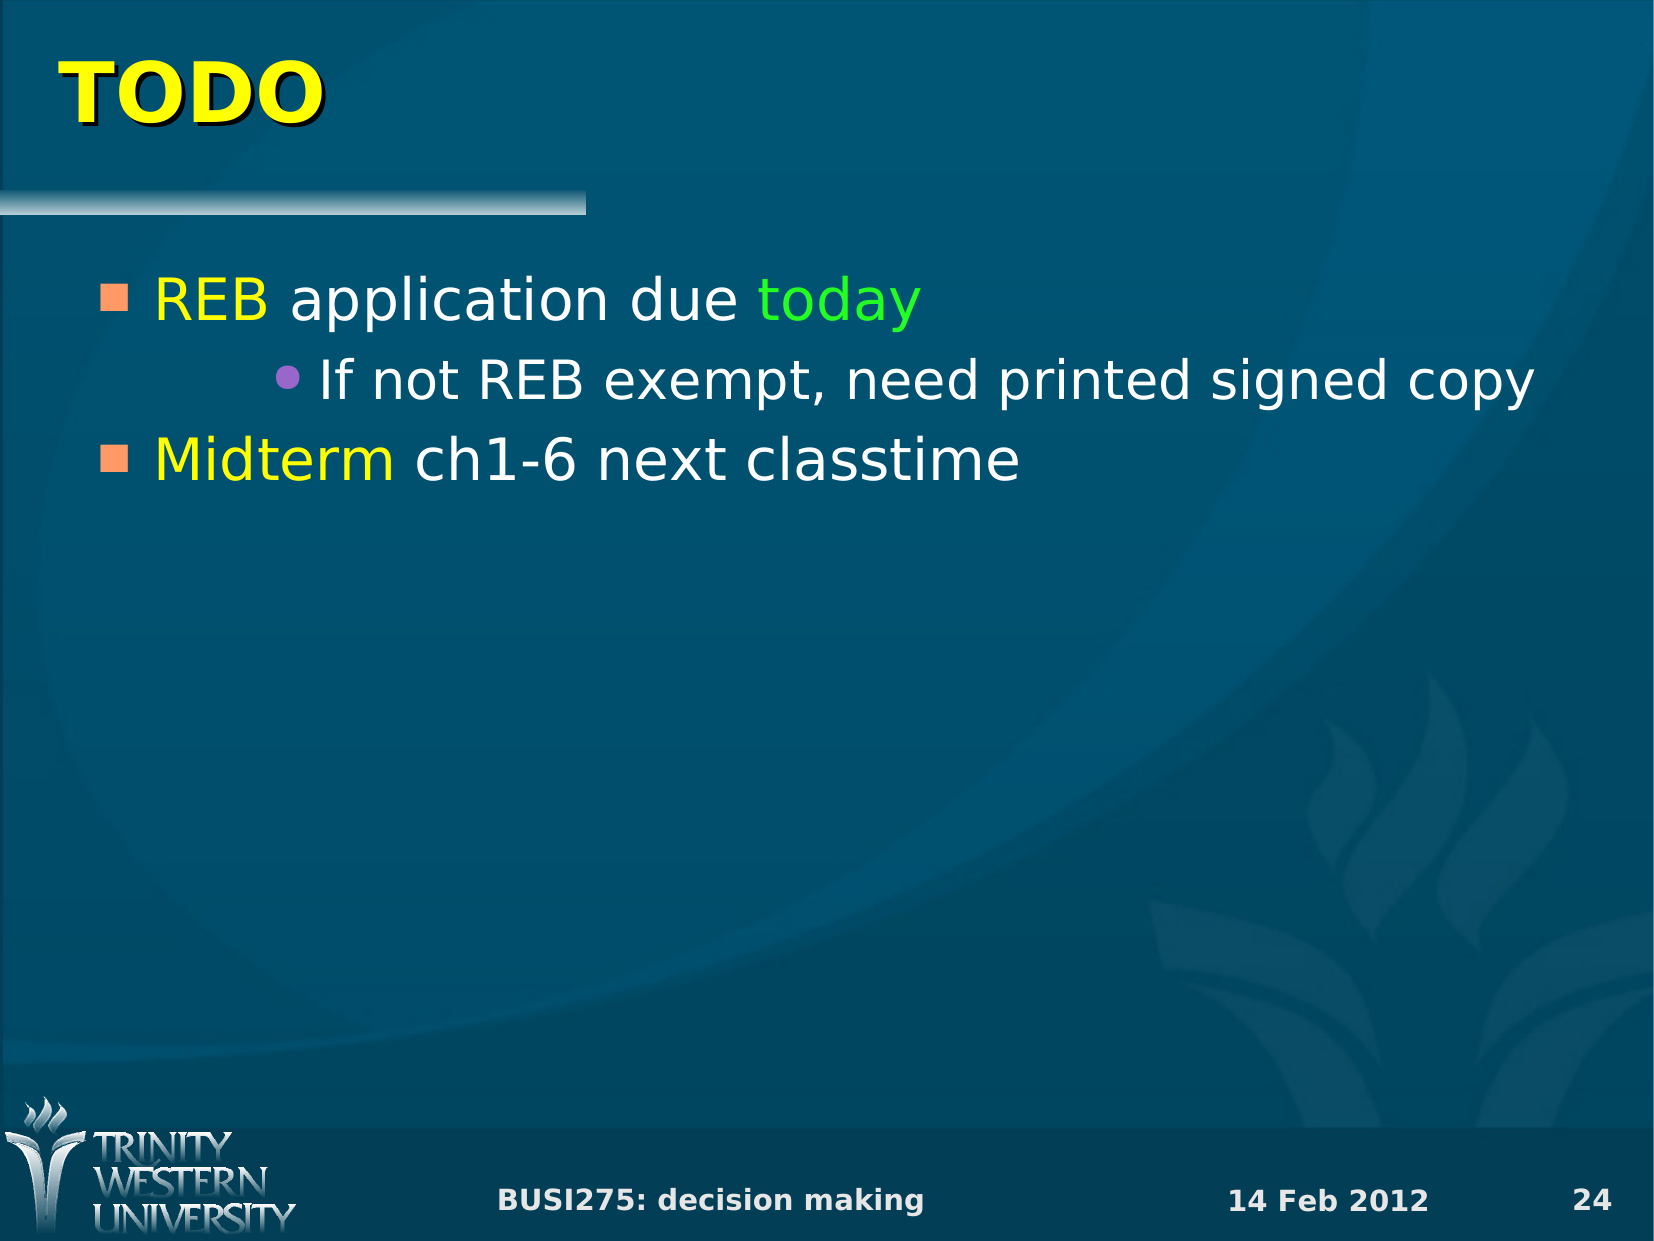

# TODO
REB application due today
If not REB exempt, need printed signed copy
Midterm ch1-6 next classtime
BUSI275: decision making
14 Feb 2012
24